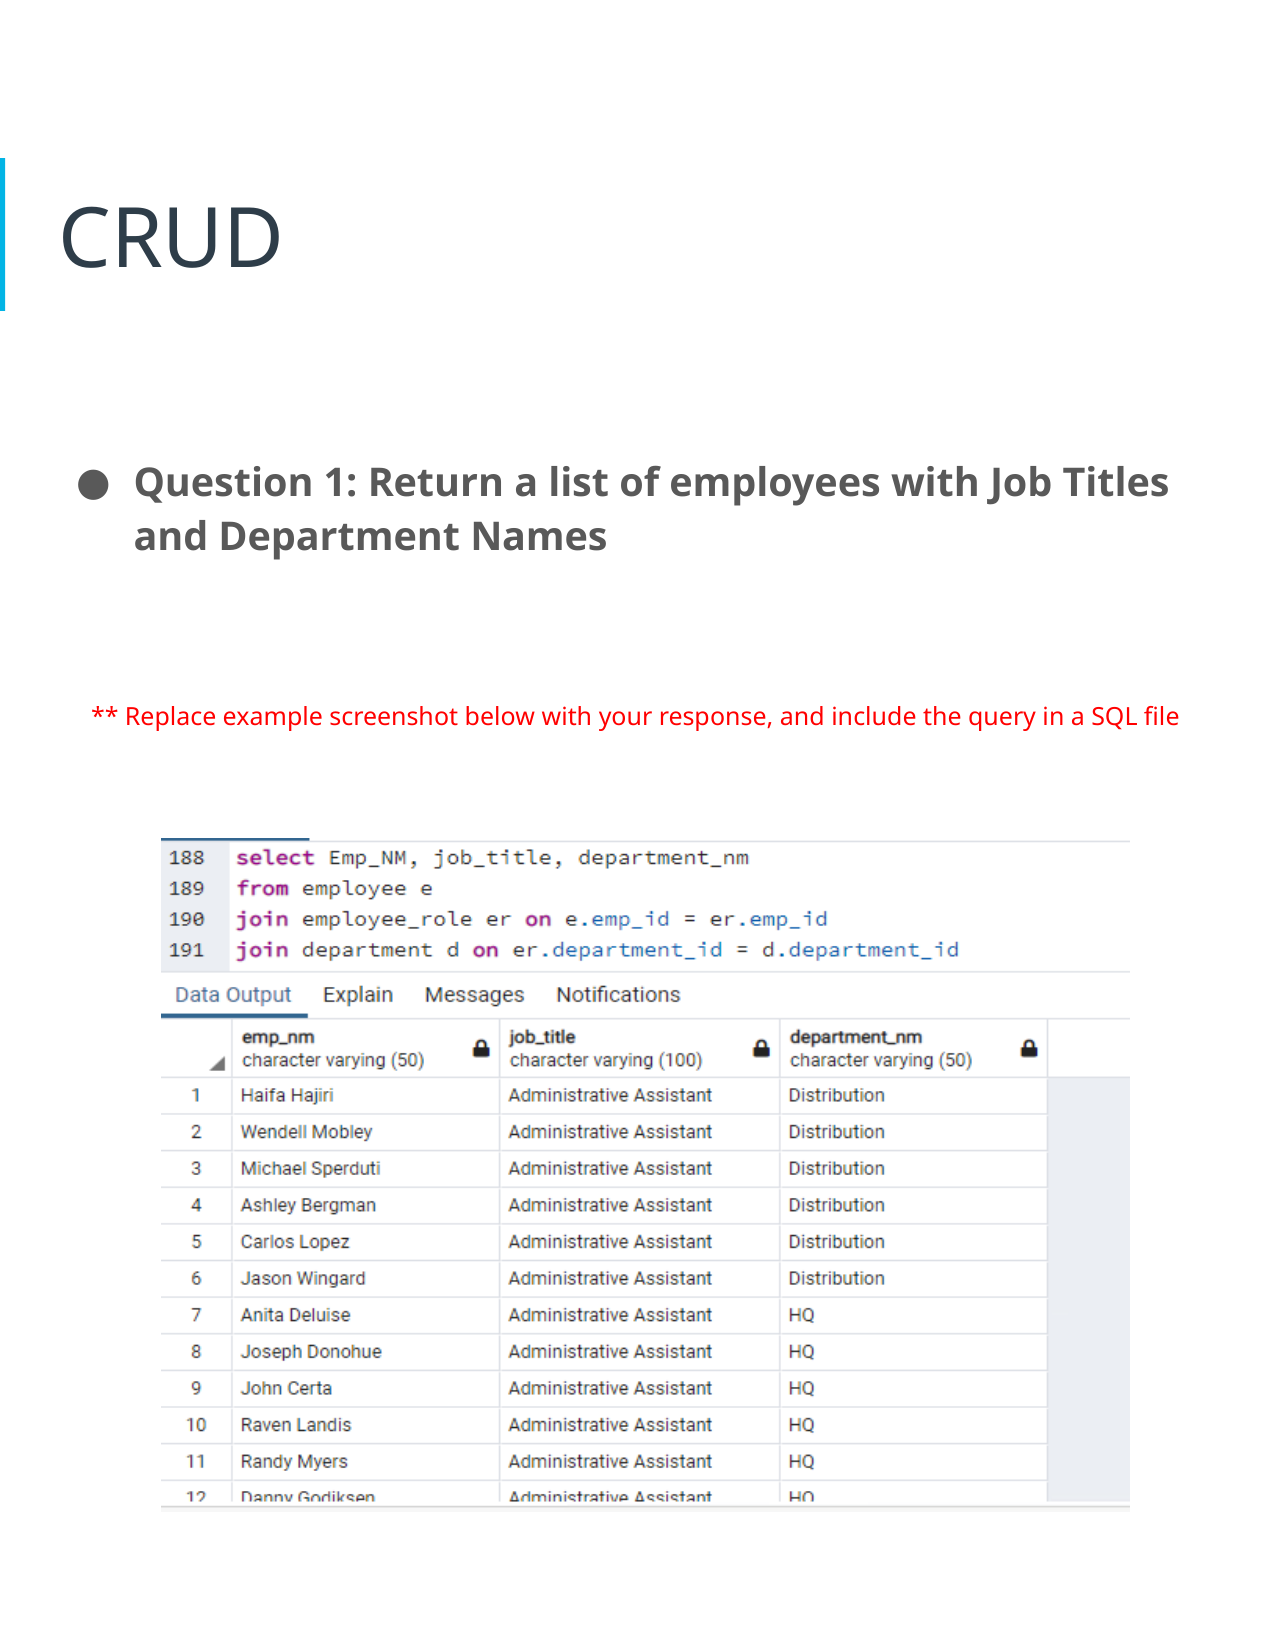

# CRUD
Question 1: Return a list of employees with Job Titles and Department Names
 ** Replace example screenshot below with your response, and include the query in a SQL file